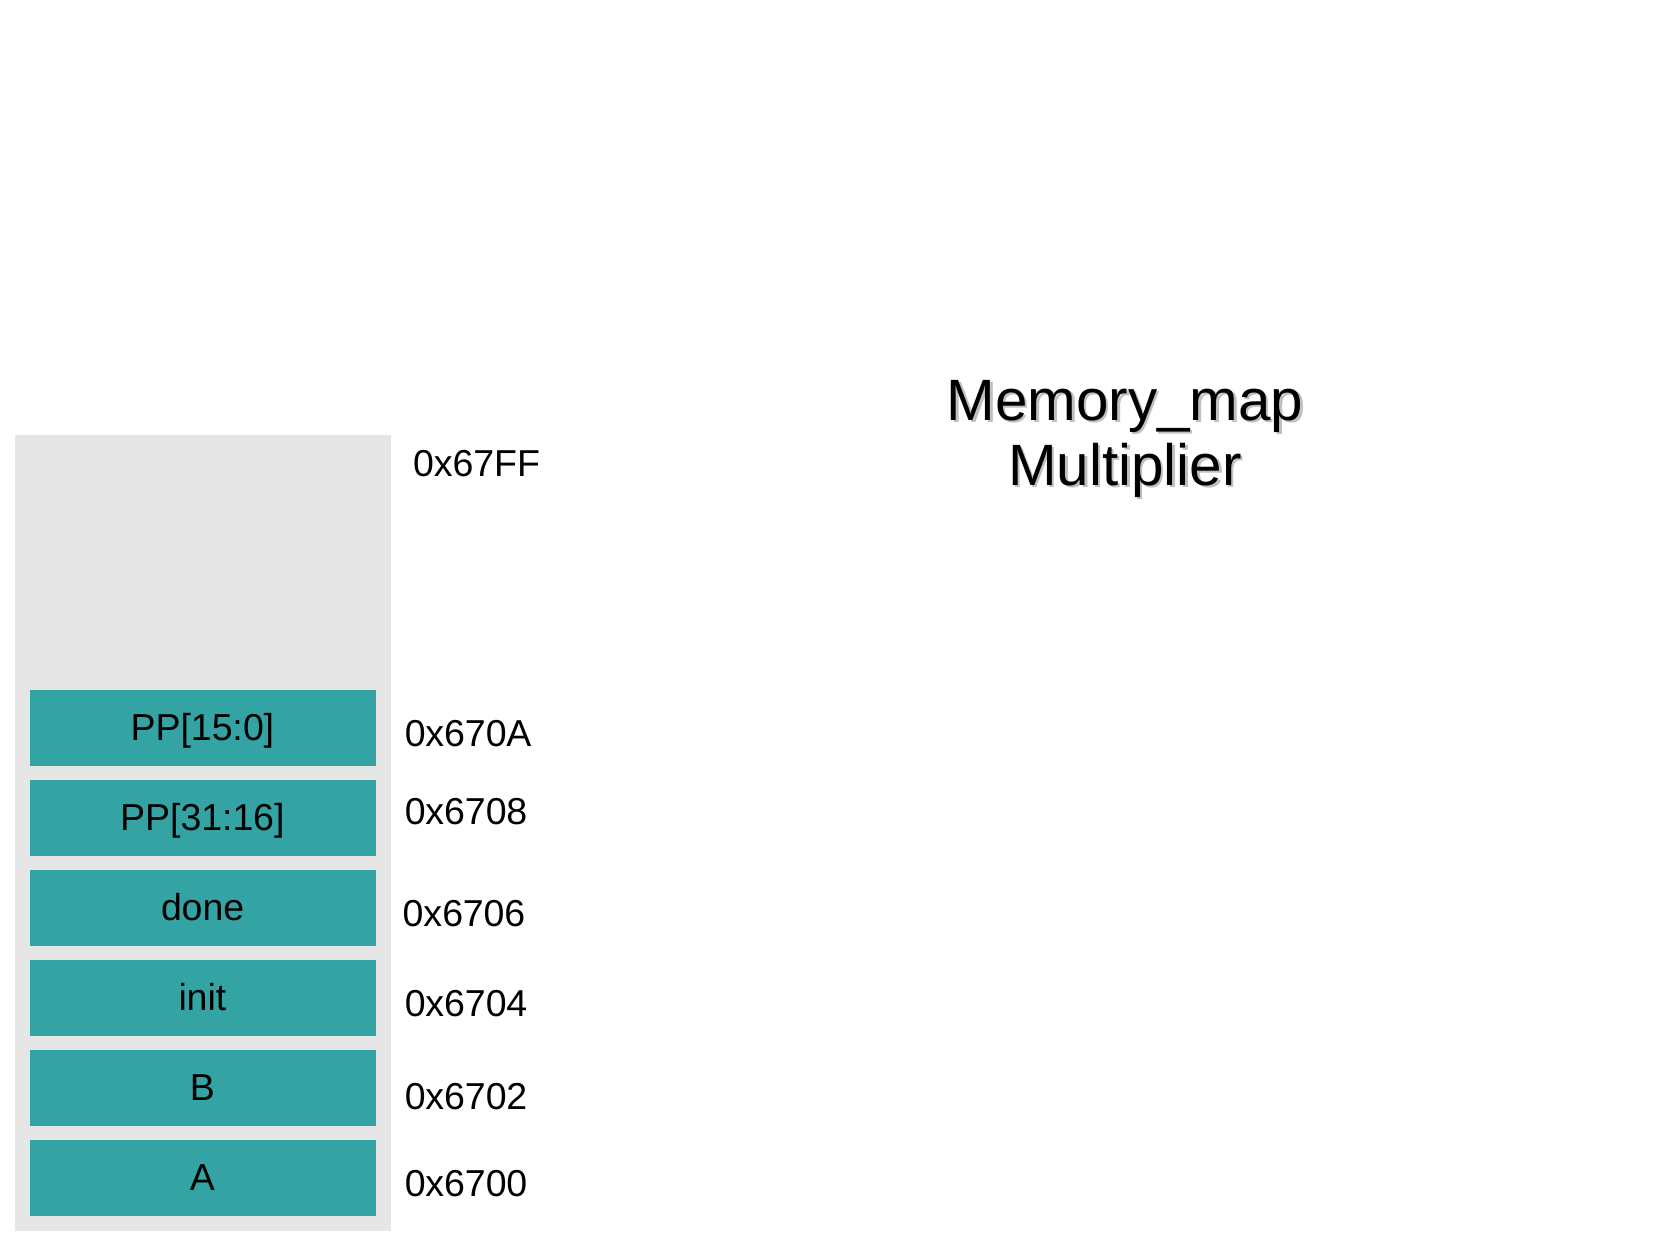

Memory_map
Multiplier
0x67FF
PP[15:0]
0x670A
PP[31:16]
0x6708
done
0x6706
init
0x6704
B
0x6702
A
0x6700